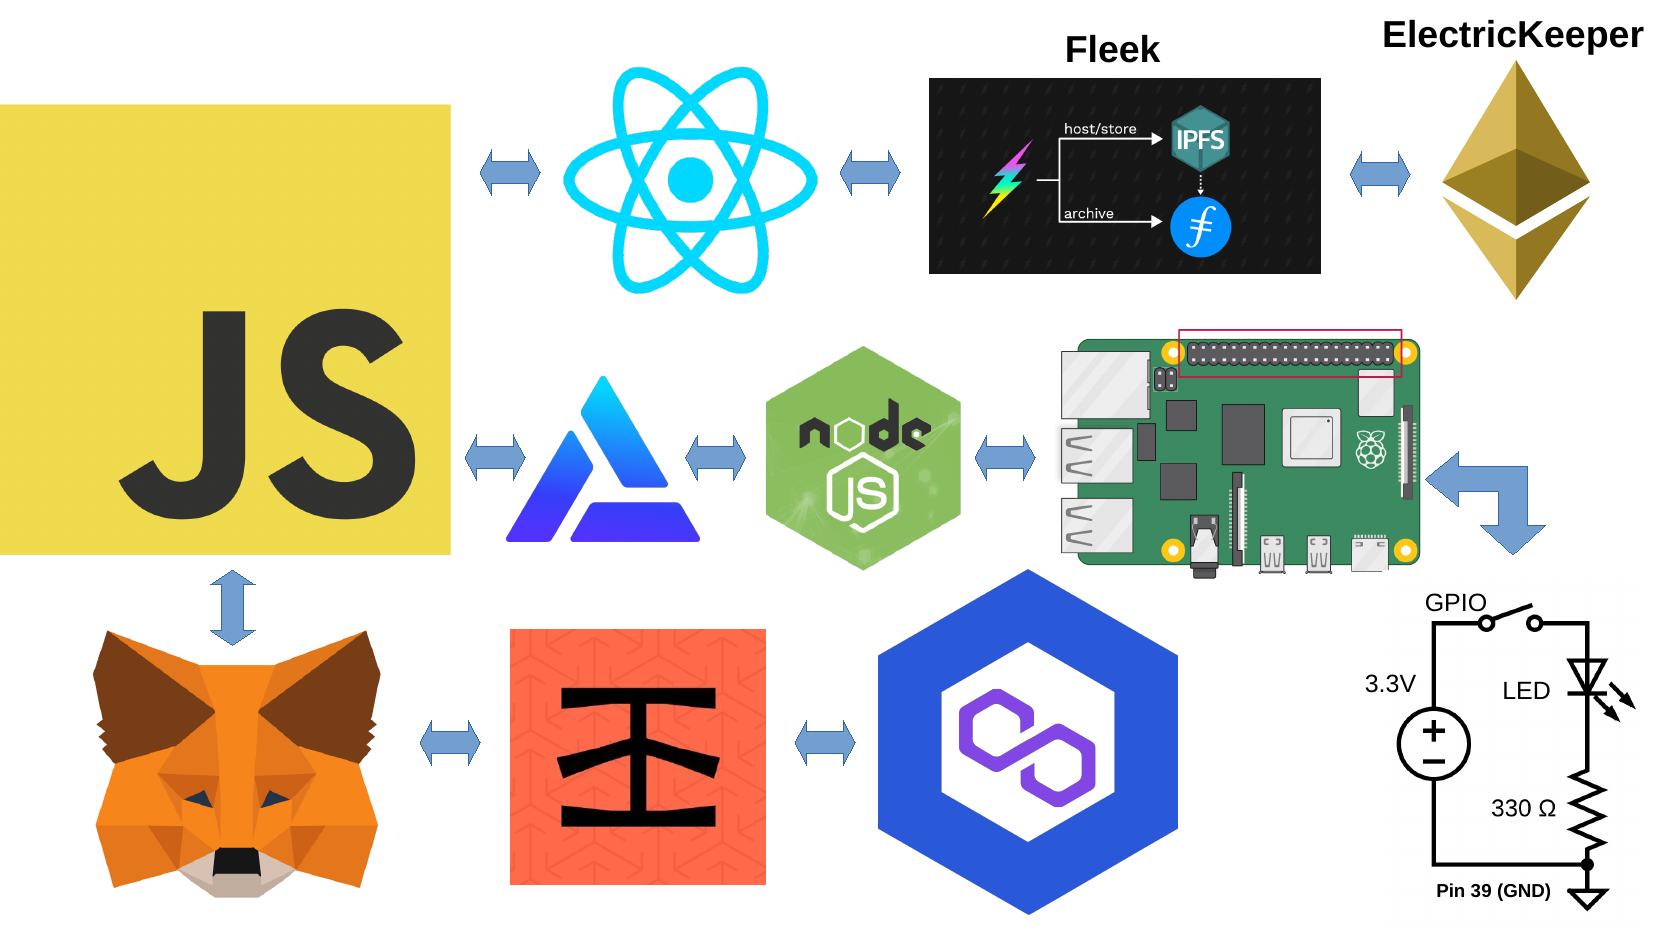

ElectricKeeper
Fleek
GPIO
3.3V
LED
Pin 39 (GND)